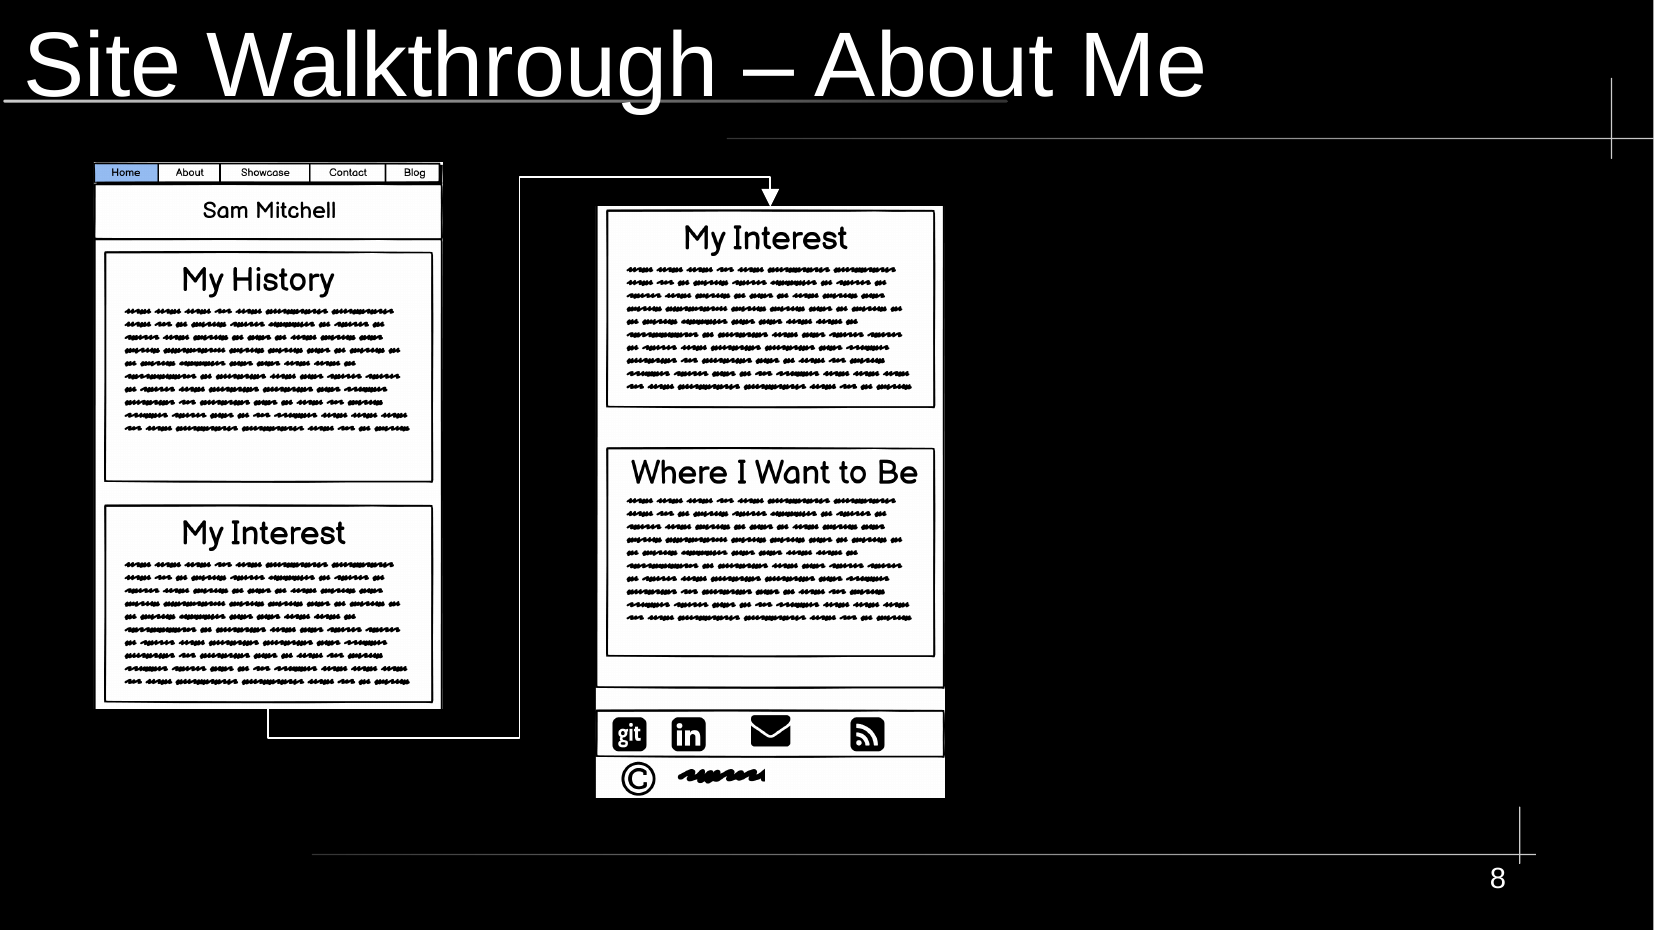

# Site Walkthrough – About Me
8